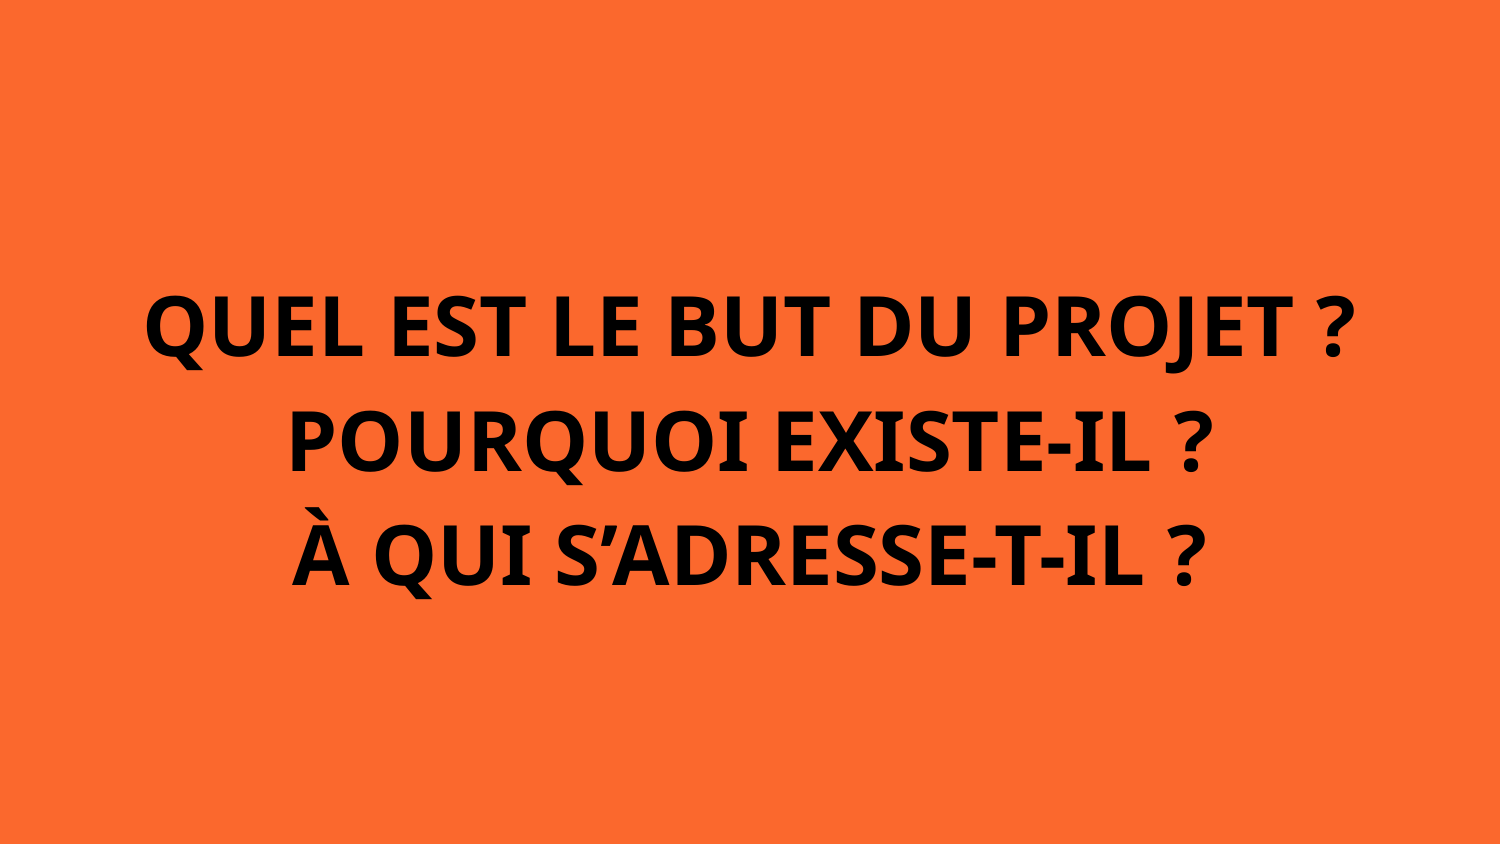

QUEL EST LE BUT DU PROJET ?
POURQUOI EXISTE-IL ?
À QUI S’ADRESSE-T-IL ?